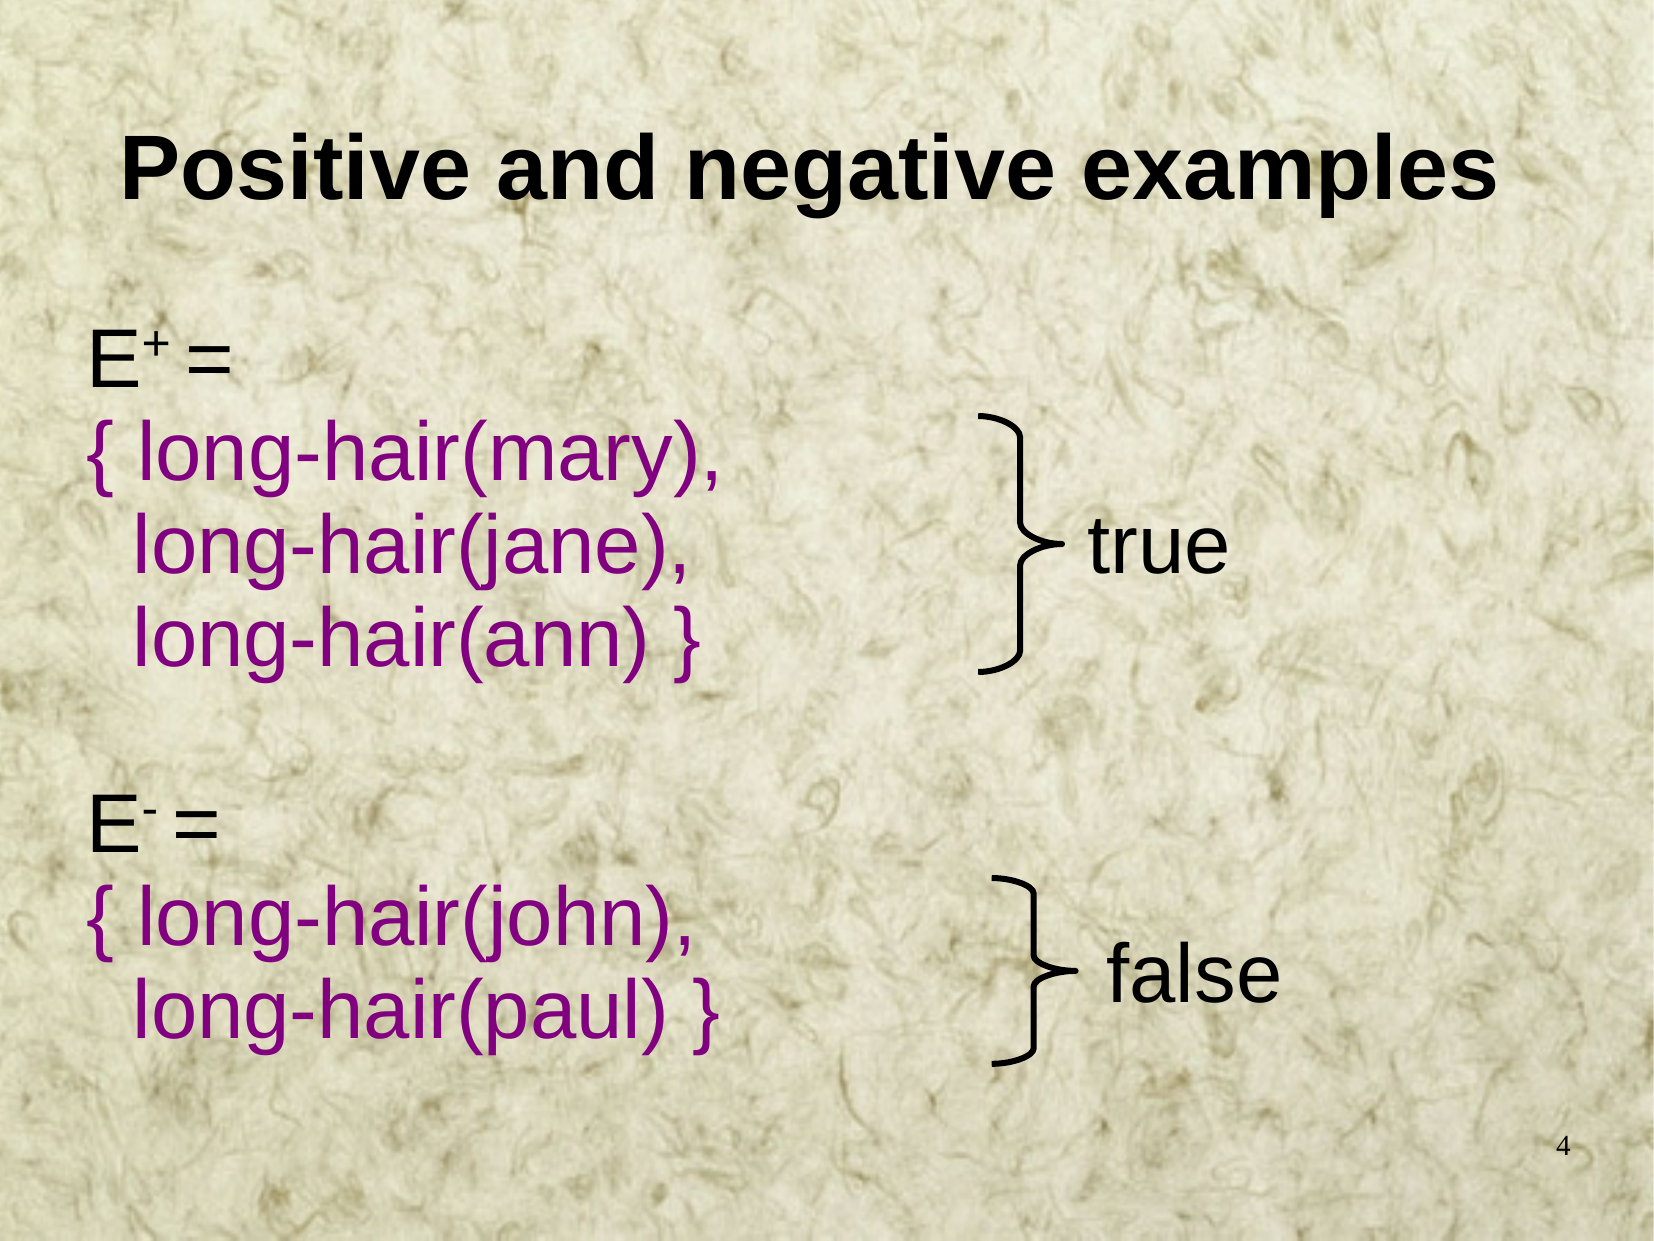

Positive and negative examples
E+ =
{ long-hair(mary),
 long-hair(jane), true
 long-hair(ann) }
E- =
{ long-hair(john),
 long-hair(paul) }
false
4